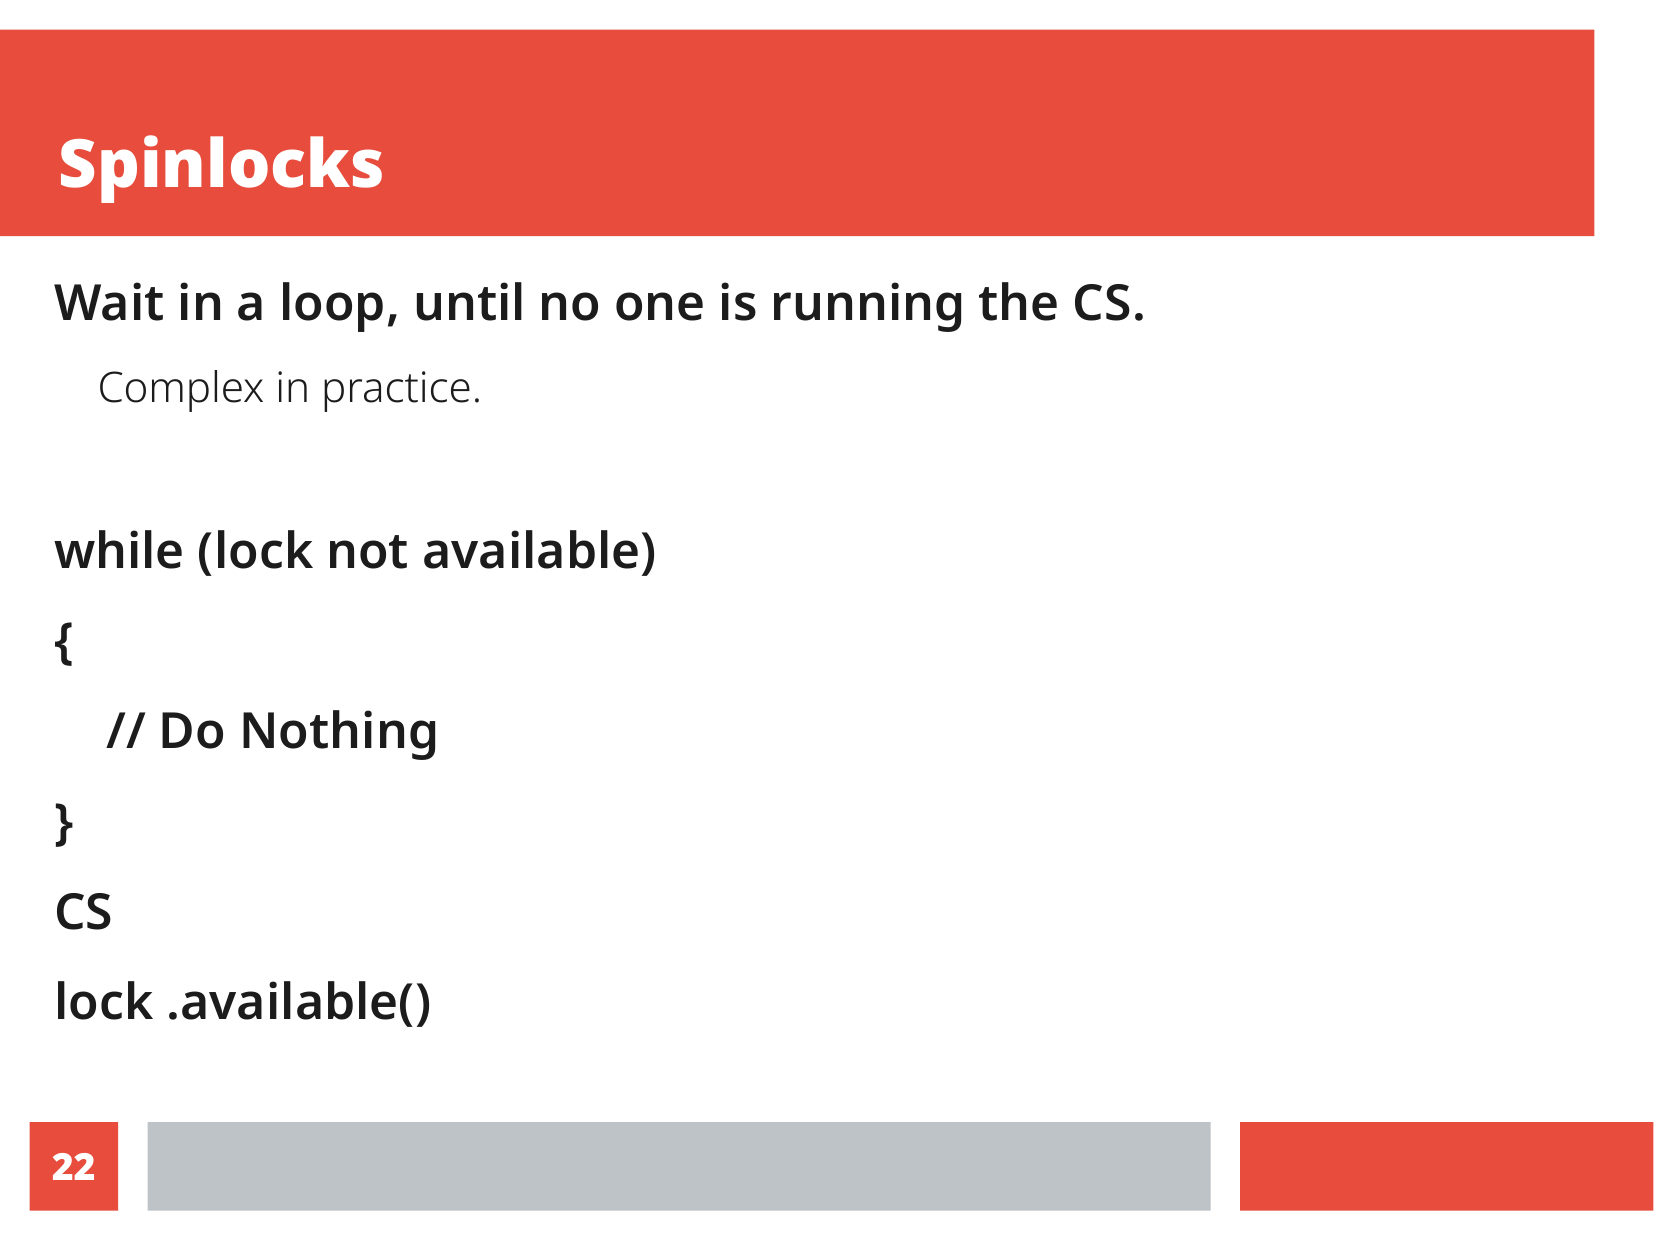

# Spinlocks
Wait in a loop, until no one is running the CS.
Complex in practice.
while (lock not available)
{
 // Do Nothing
}
CS
lock .available()
22